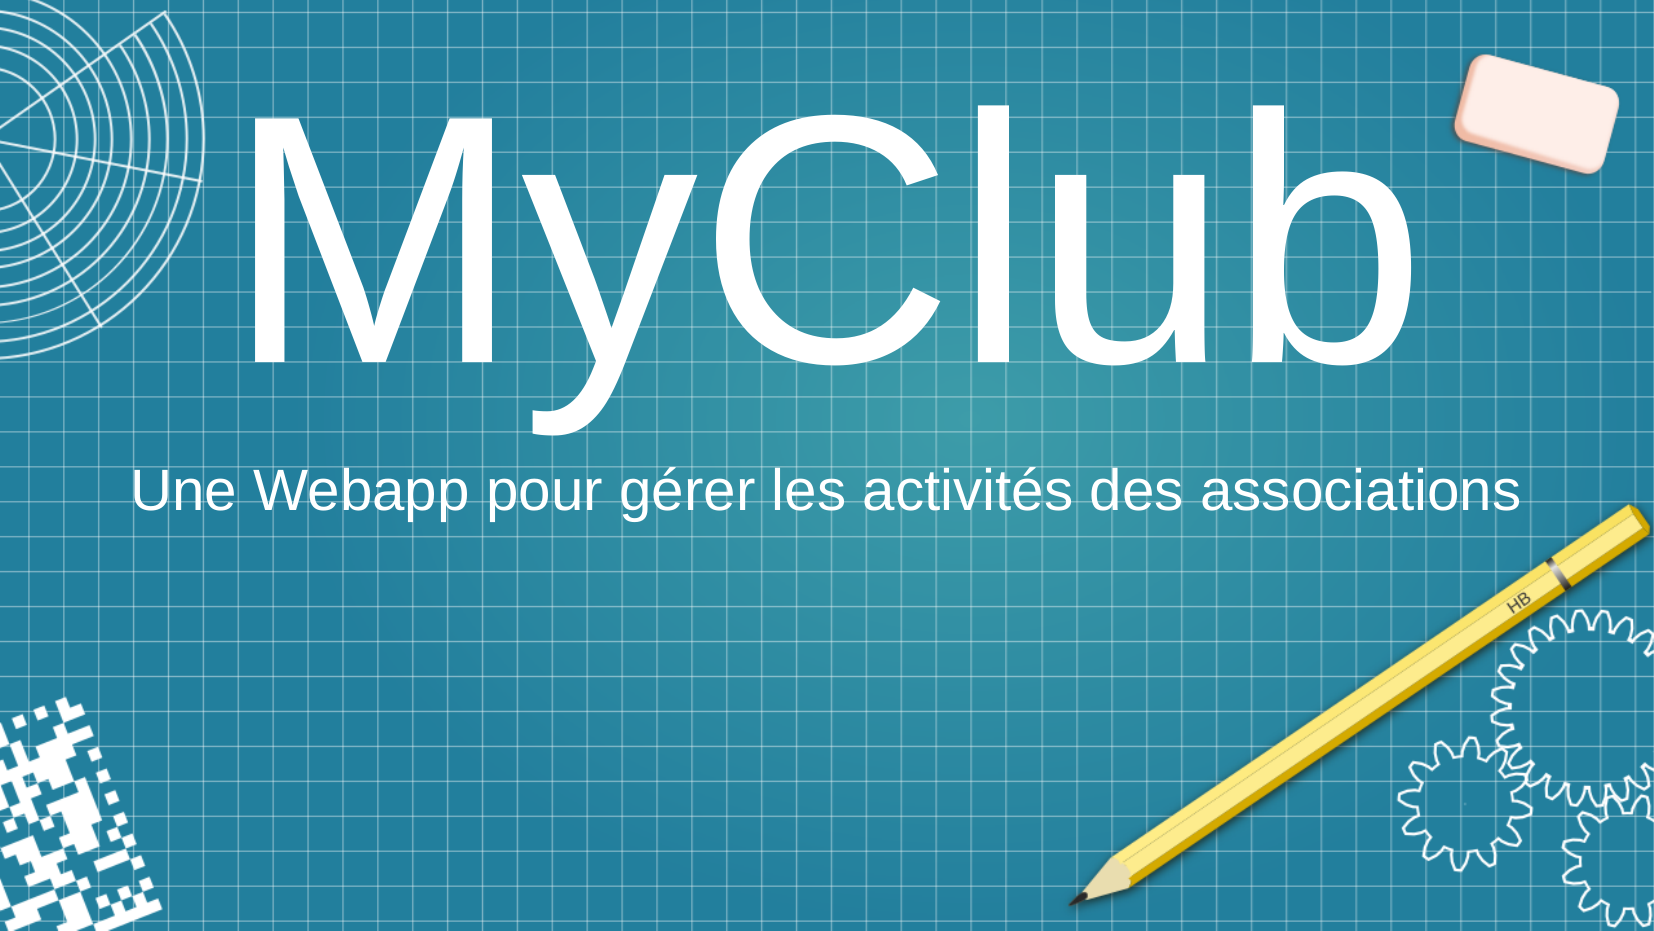

# MyClub
Une Webapp pour gérer les activités des associations